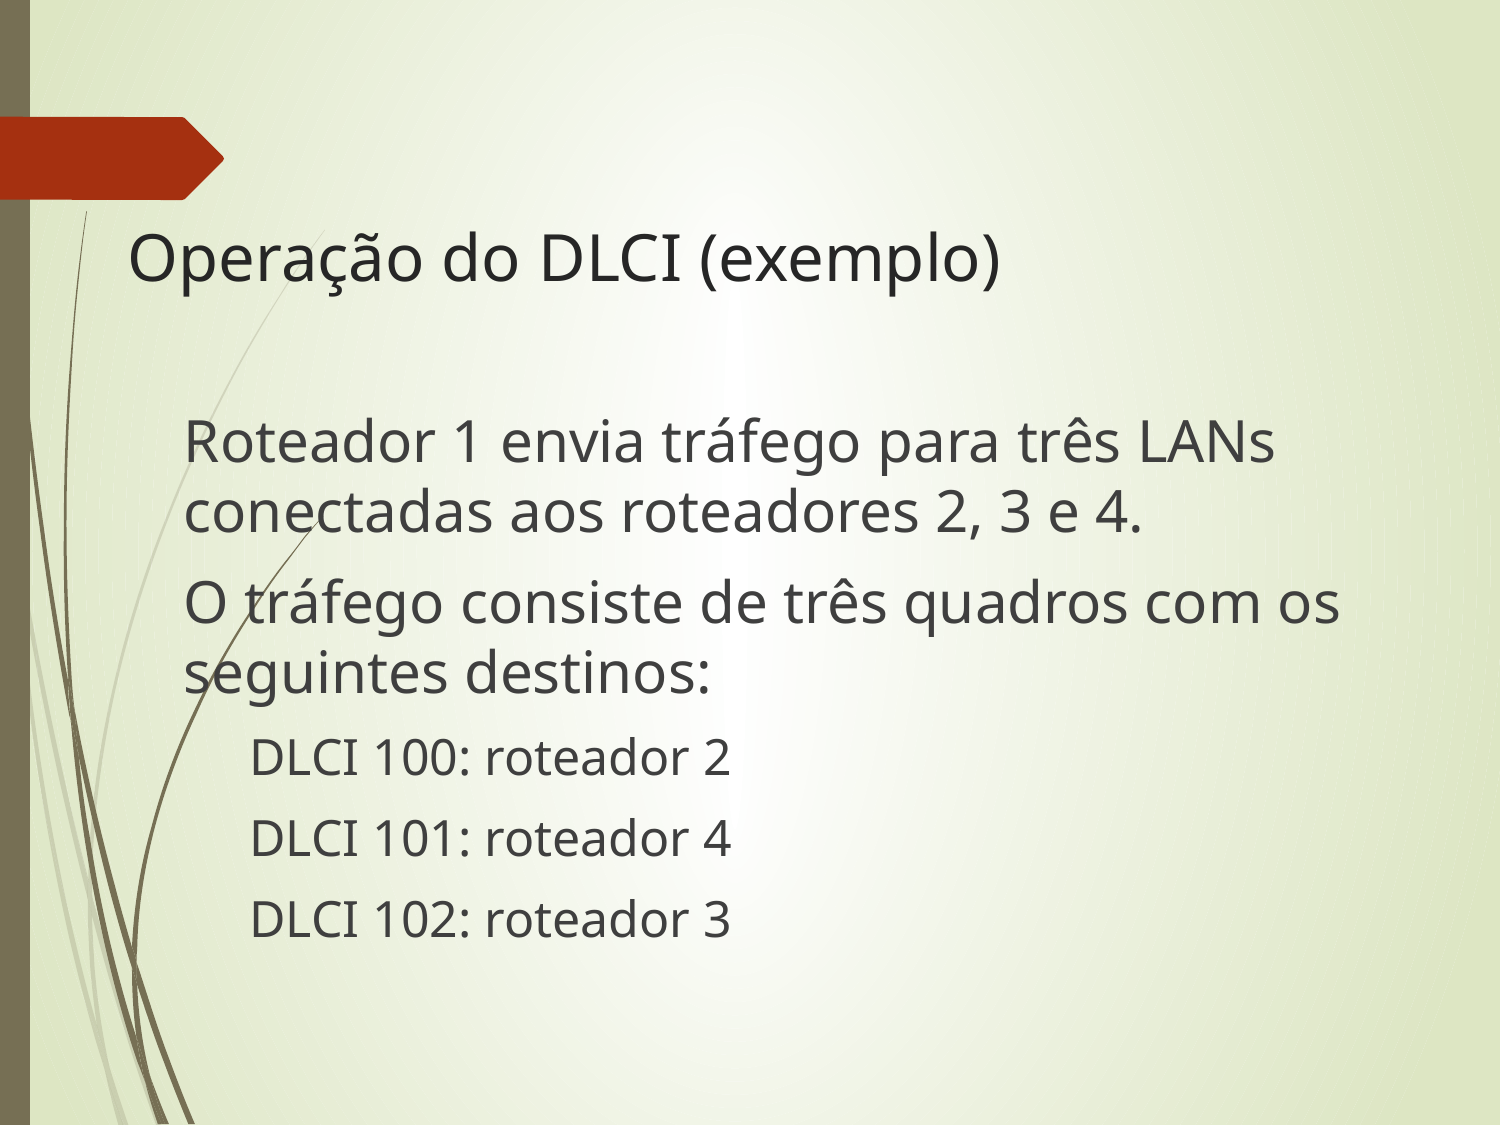

# Operação do DLCI (exemplo)
Roteador 1 envia tráfego para três LANs conectadas aos roteadores 2, 3 e 4.
O tráfego consiste de três quadros com os seguintes destinos:
DLCI 100: roteador 2
DLCI 101: roteador 4
DLCI 102: roteador 3